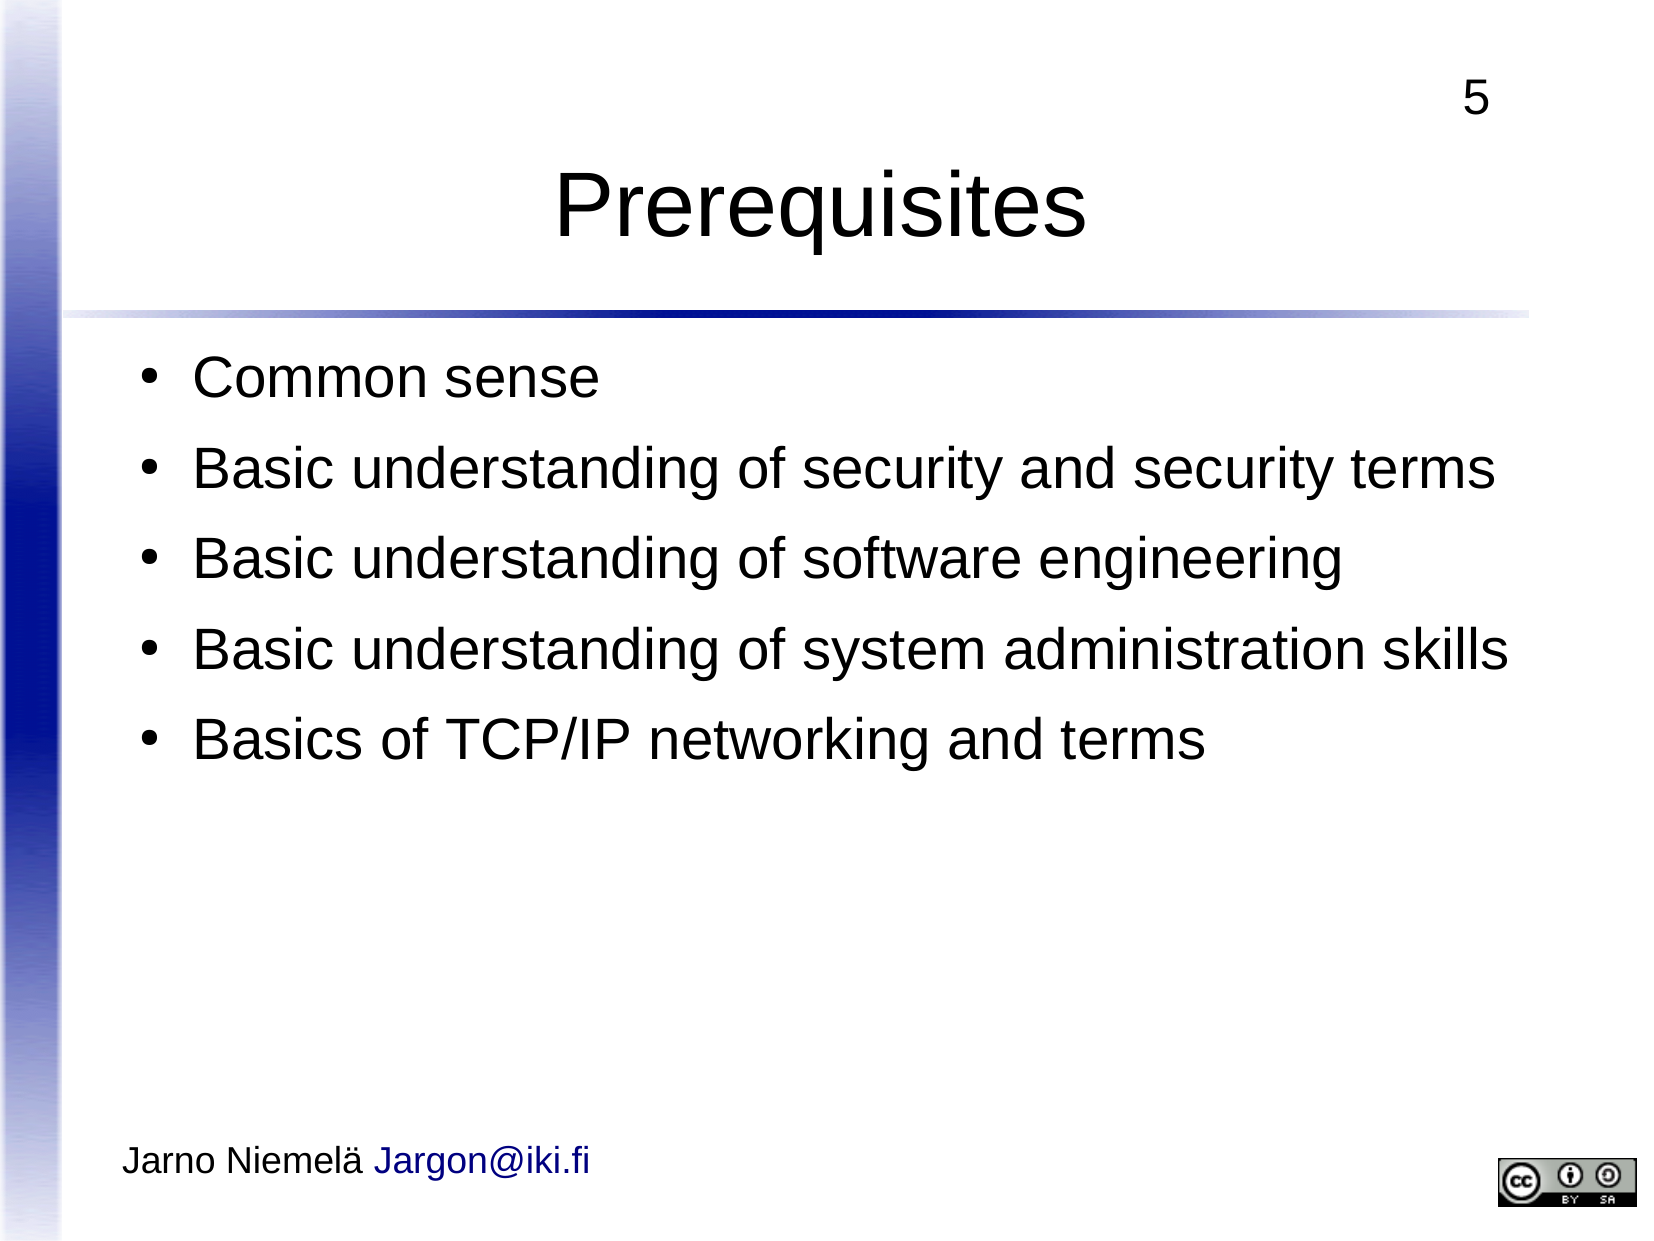

# Prerequisites
Common sense
Basic understanding of security and security terms
Basic understanding of software engineering
Basic understanding of system administration skills
Basics of TCP/IP networking and terms